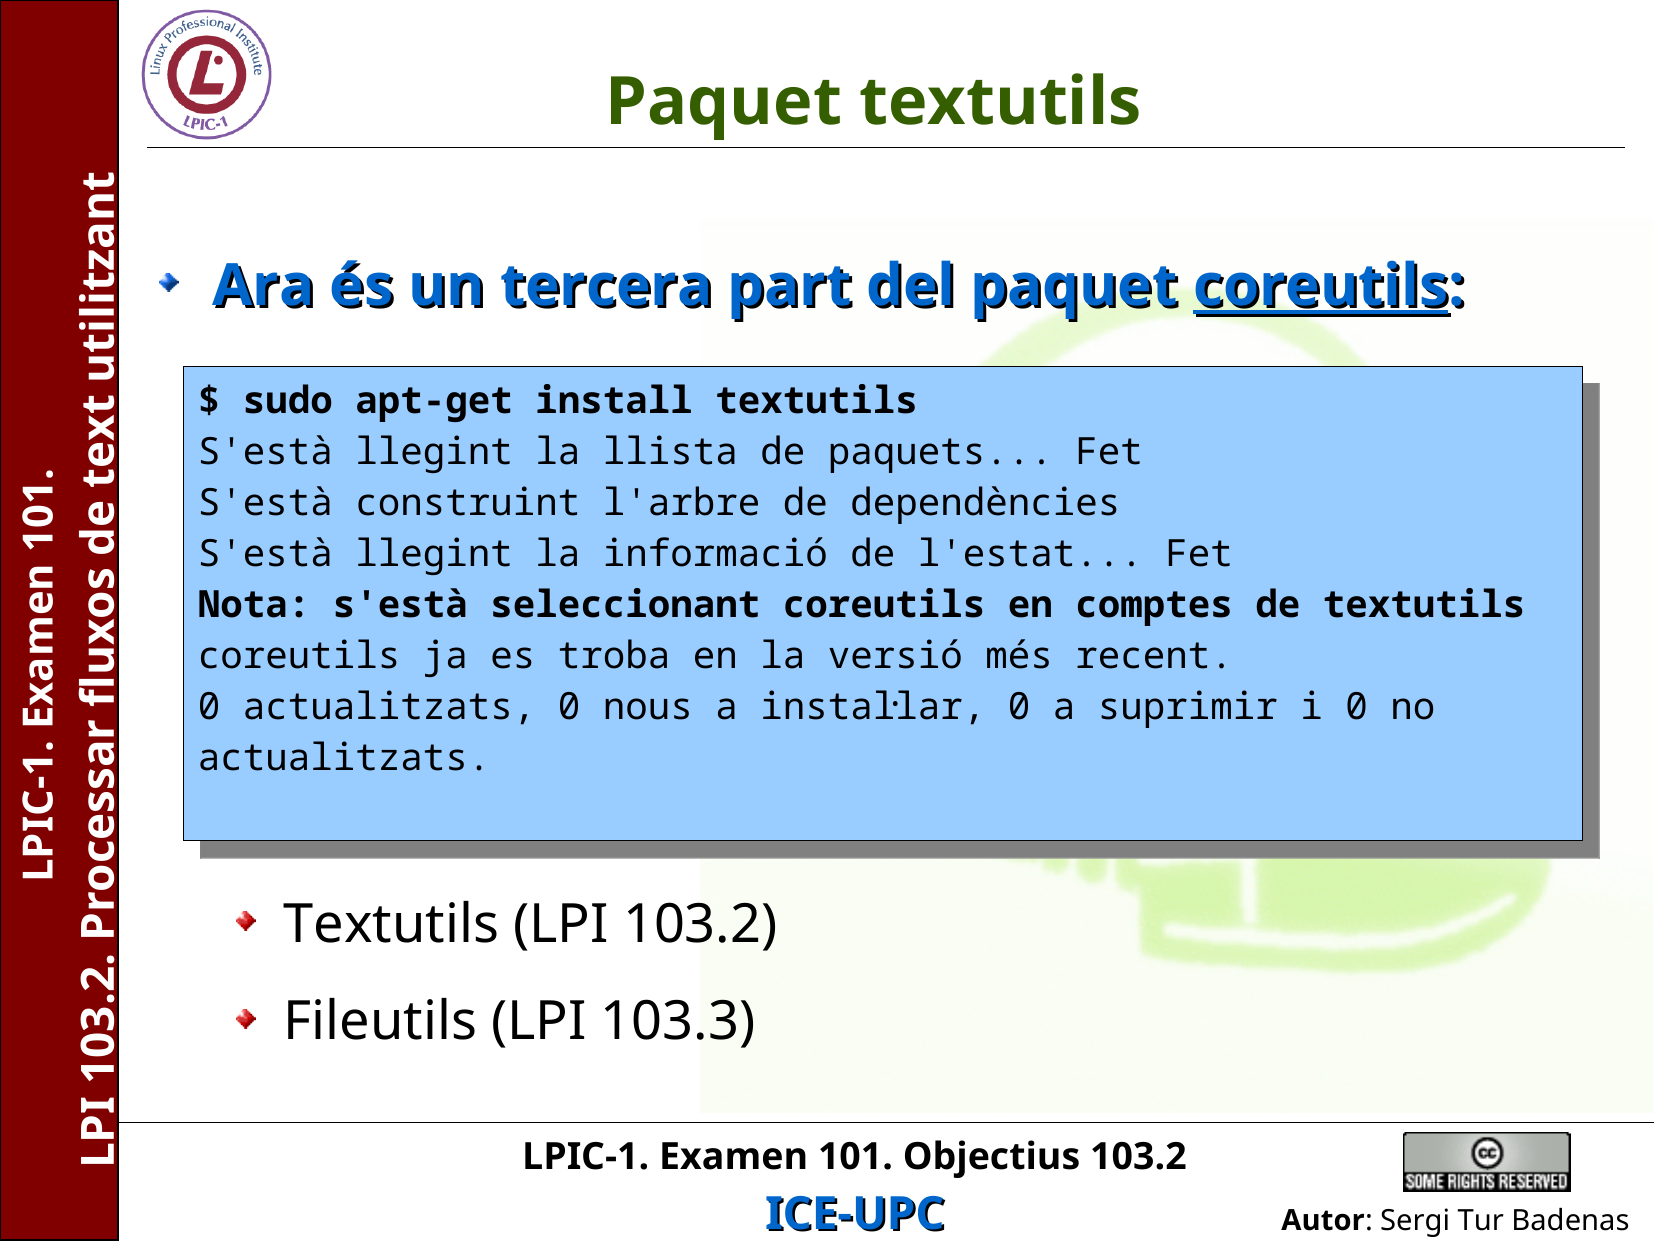

# Paquet textutils
Ara és un tercera part del paquet coreutils:
Shellutils ( LPI 103.1)
Textutils (LPI 103.2)
Fileutils (LPI 103.3)
$ sudo apt-get install textutils
S'està llegint la llista de paquets... Fet
S'està construint l'arbre de dependències
S'està llegint la informació de l'estat... Fet
Nota: s'està seleccionant coreutils en comptes de textutils
coreutils ja es troba en la versió més recent.
0 actualitzats, 0 nous a instal·lar, 0 a suprimir i 0 no actualitzats.